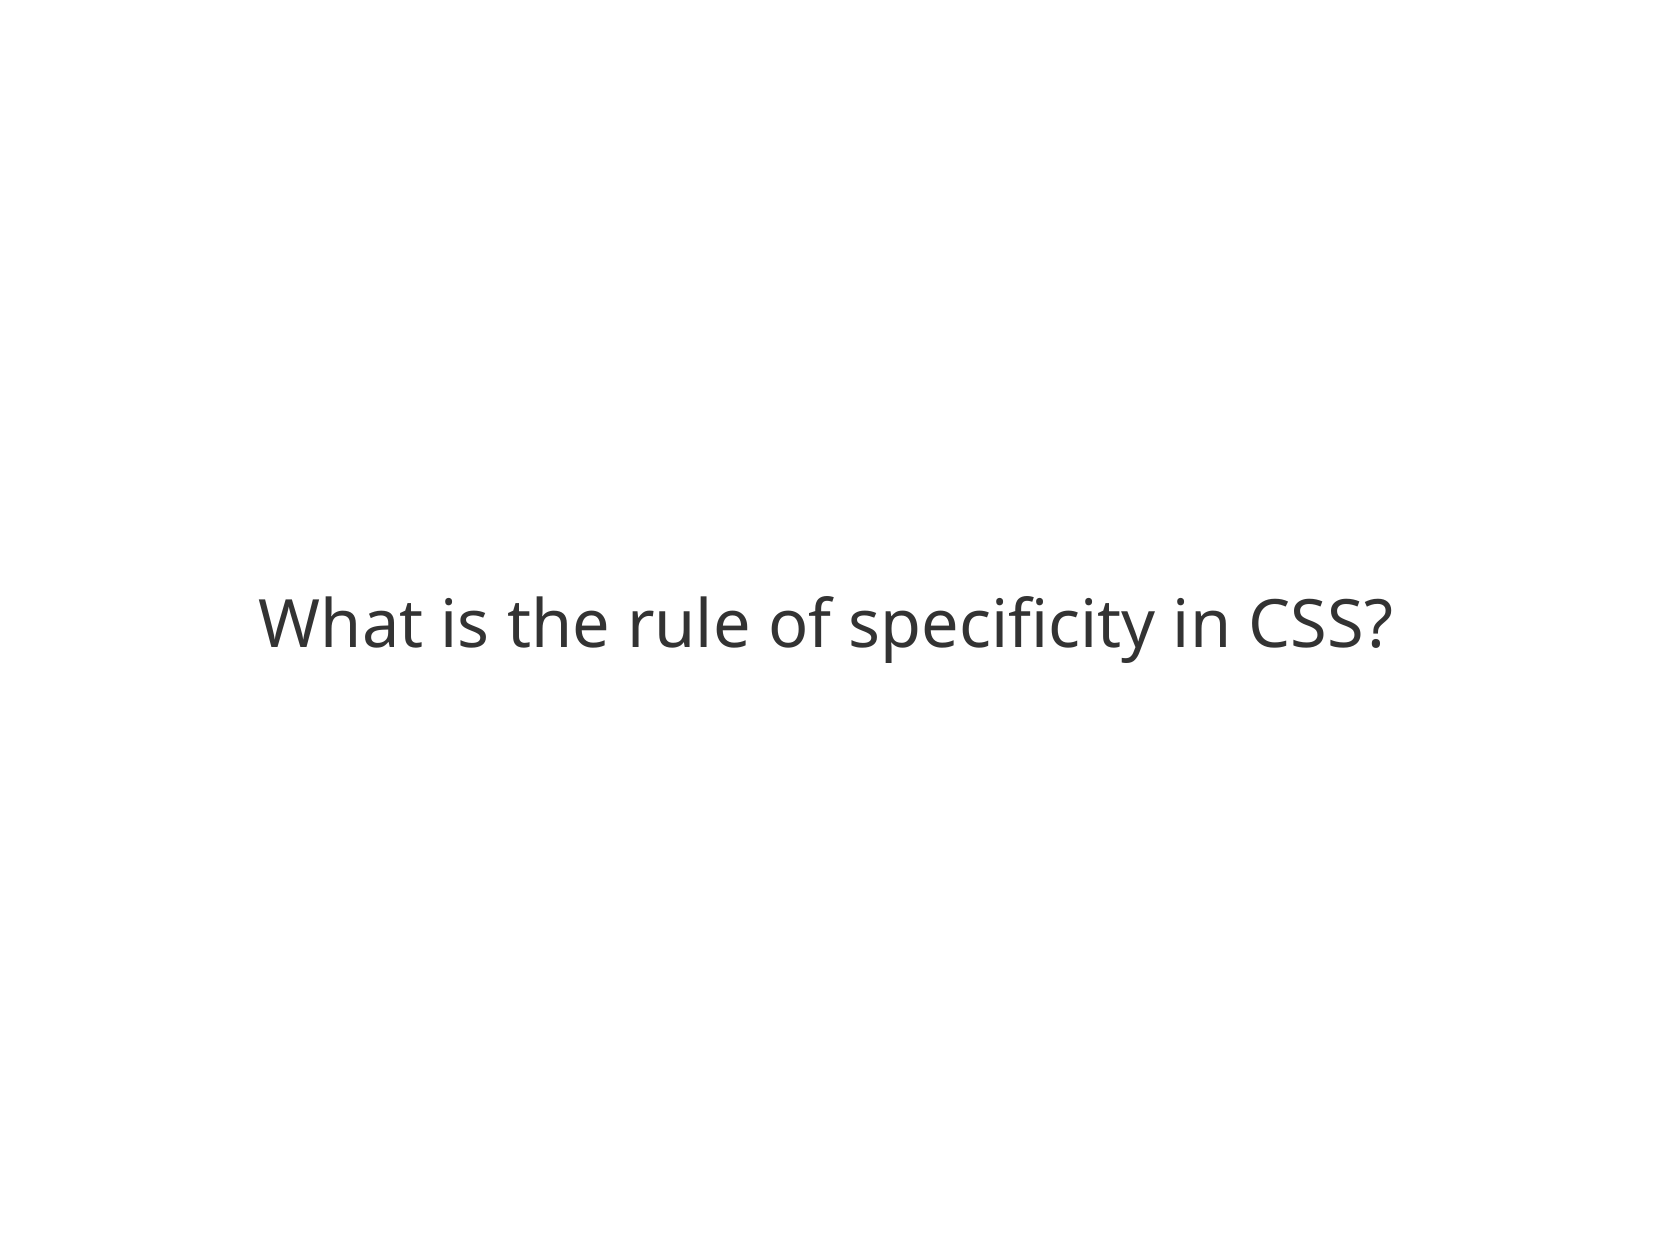

# What is the rule of specificity in CSS?